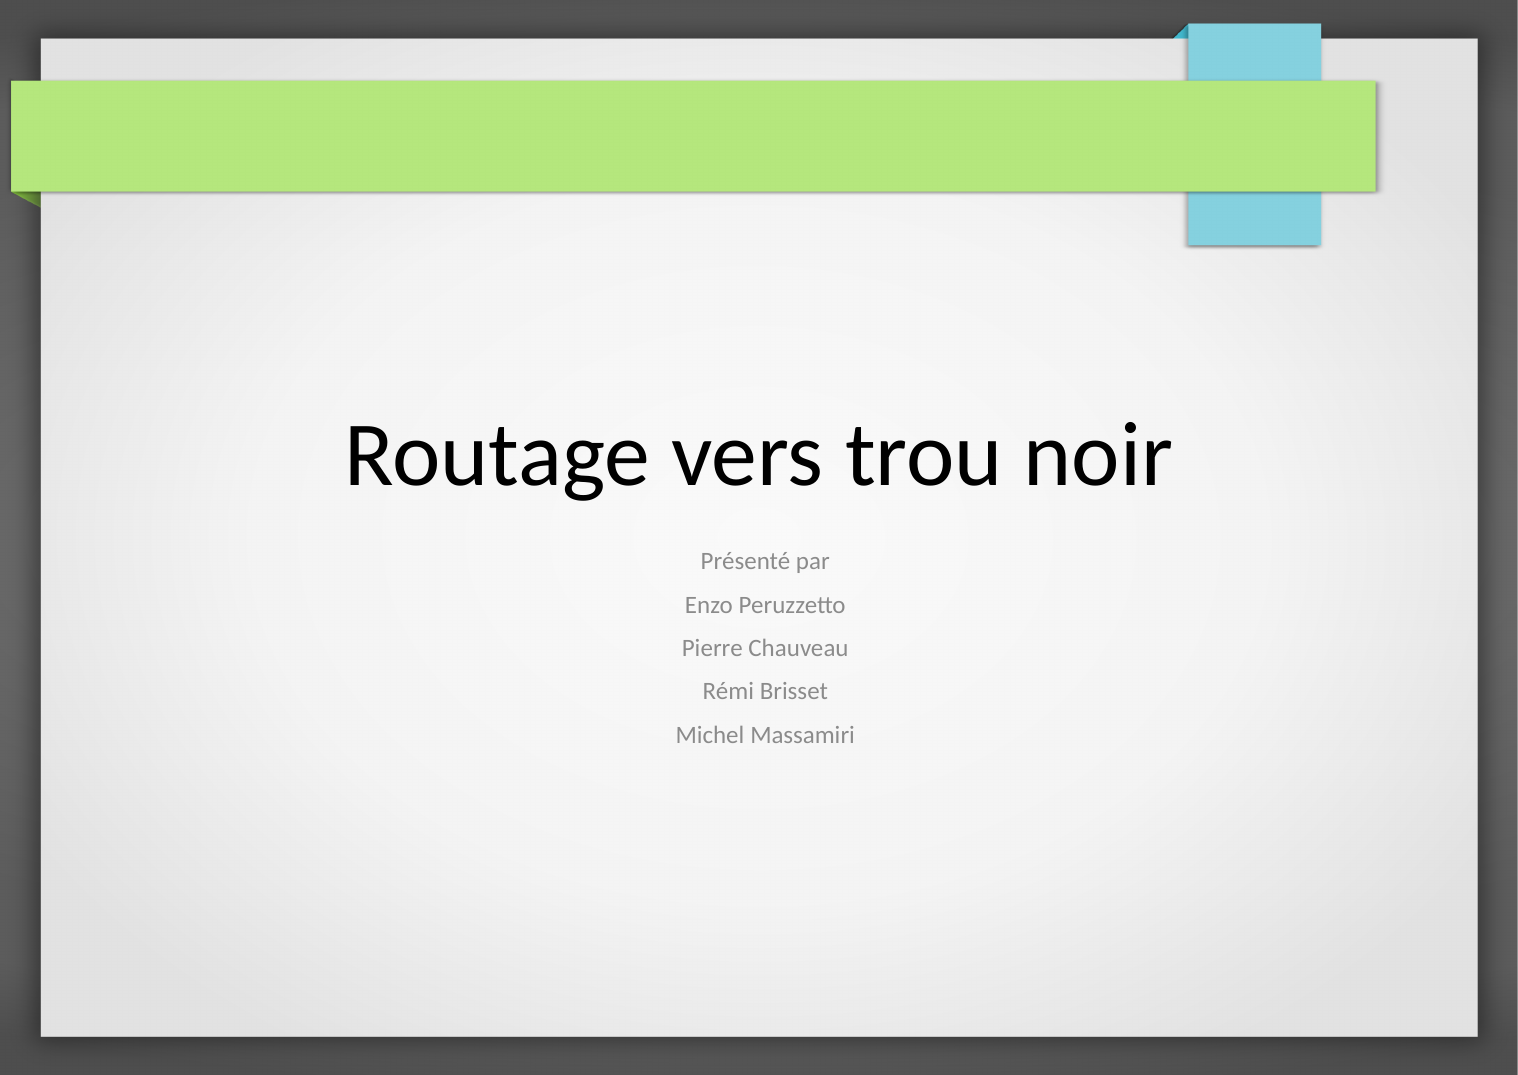

# Routage vers trou noir
Présenté par
Enzo Peruzzetto
Pierre Chauveau
Rémi Brisset
Michel Massamiri